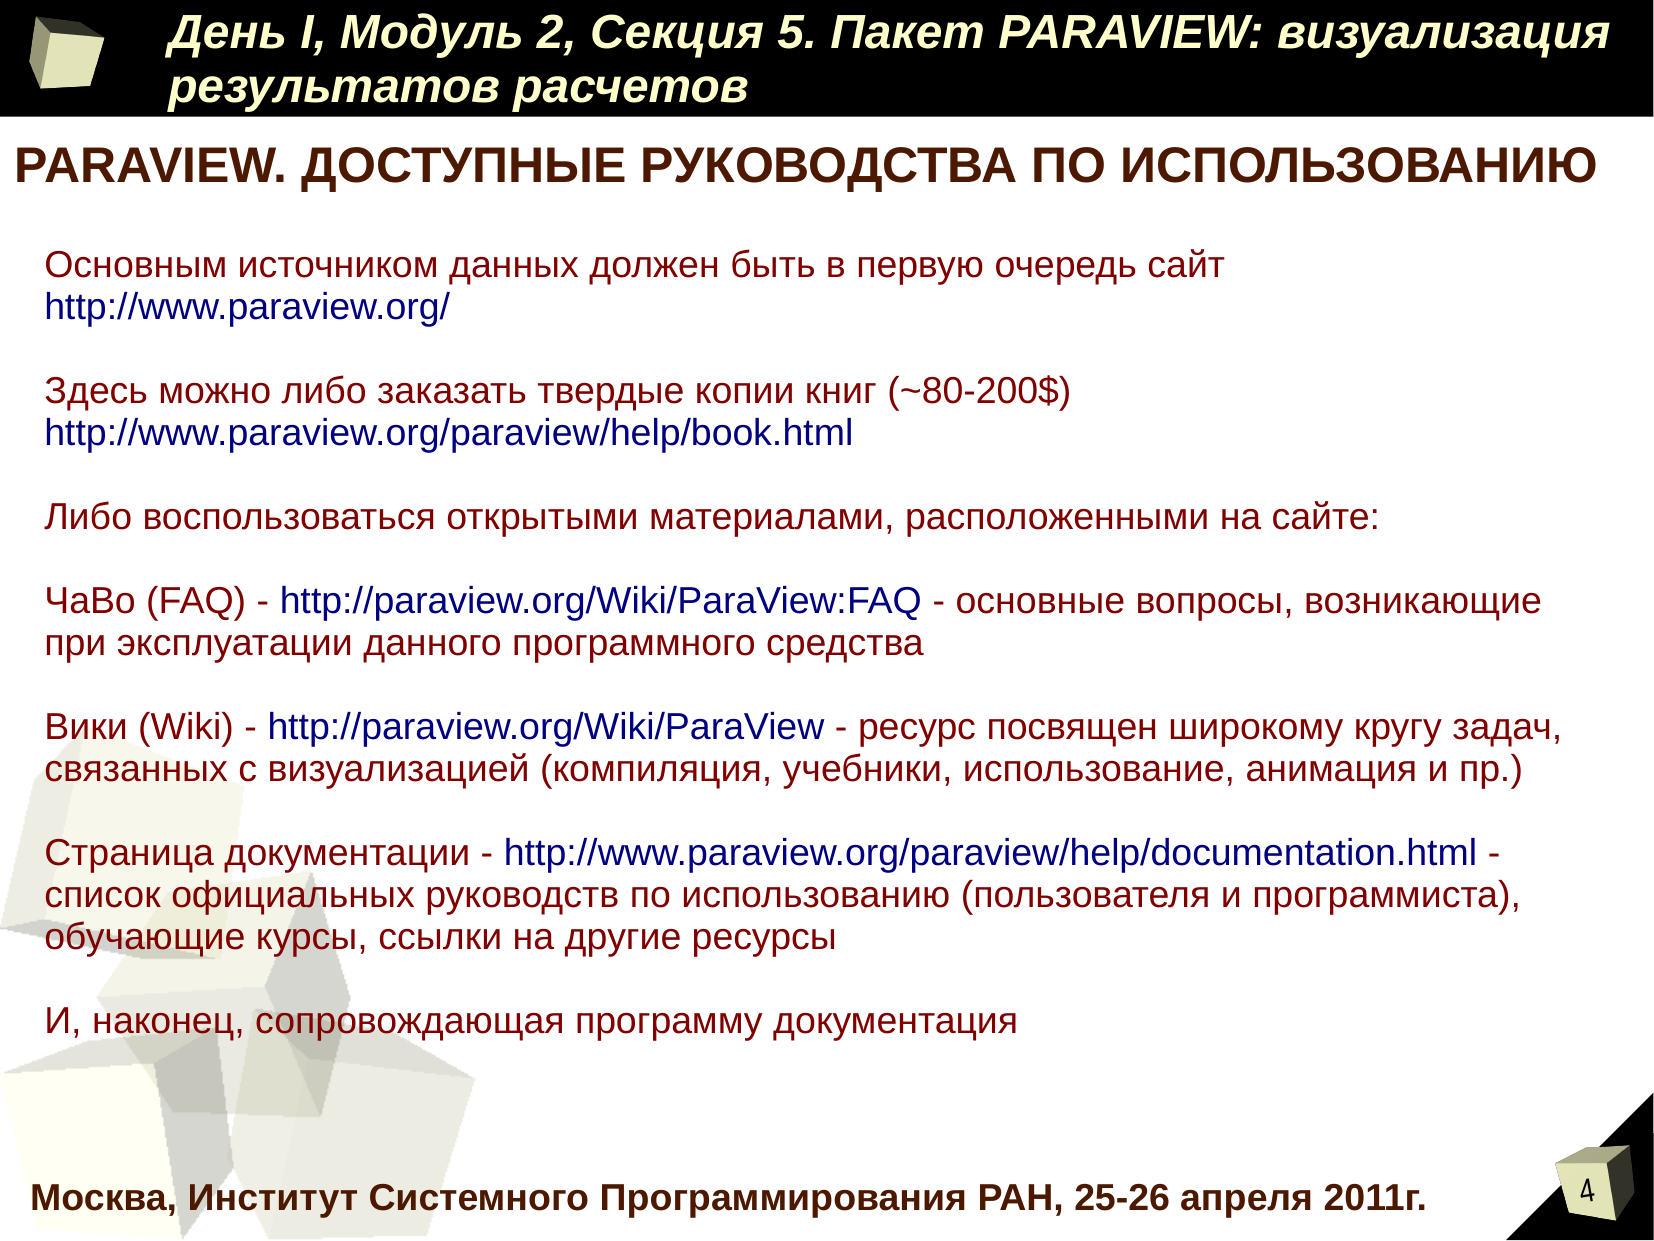

#
PARAVIEW. ДОСТУПНЫЕ РУКОВОДСТВА ПО ИСПОЛЬЗОВАНИЮ
Основным источником данных должен быть в первую очередь сайт
http://www.paraview.org/
Здесь можно либо заказать твердые копии книг (~80-200$)
http://www.paraview.org/paraview/help/book.html
Либо воспользоваться открытыми материалами, расположенными на сайте:
ЧаВо (FAQ) - http://paraview.org/Wiki/ParaView:FAQ - основные вопросы, возникающие при эксплуатации данного программного средства
Вики (Wiki) - http://paraview.org/Wiki/ParaView - ресурс посвящен широкому кругу задач, связанных с визуализацией (компиляция, учебники, использование, анимация и пр.)
Страница документации - http://www.paraview.org/paraview/help/documentation.html - список официальных руководств по использованию (пользователя и программиста), обучающие курсы, ссылки на другие ресурсы
И, наконец, сопровождающая программу документация